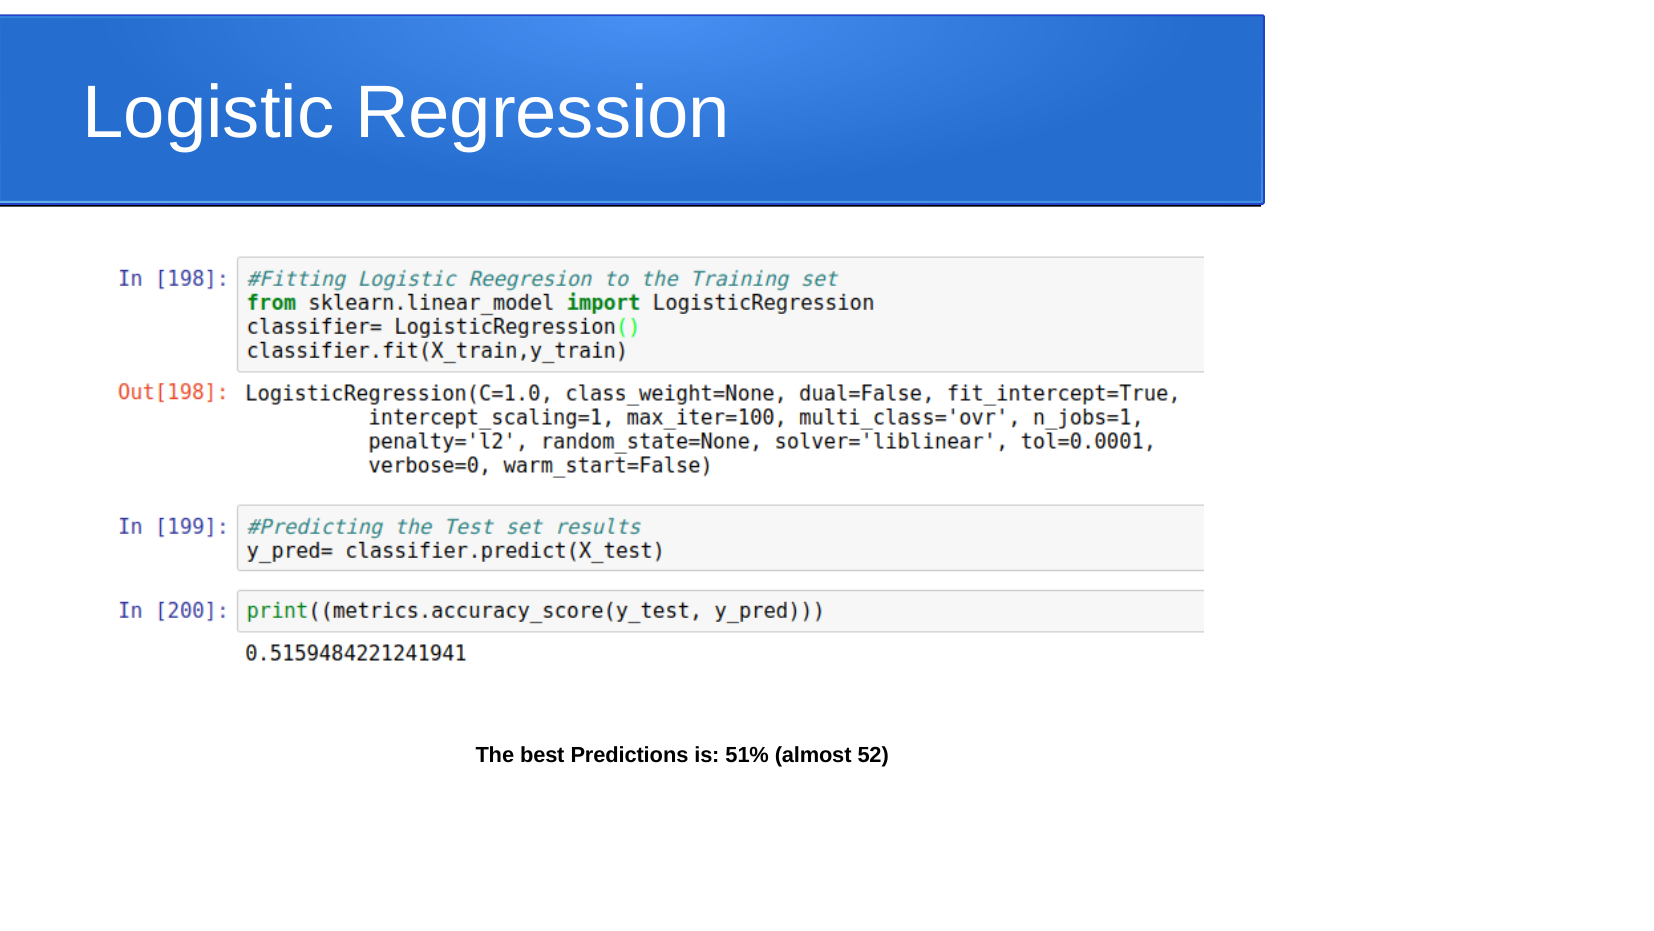

# Logistic Regression
The best Predictions is: 51% (almost 52)